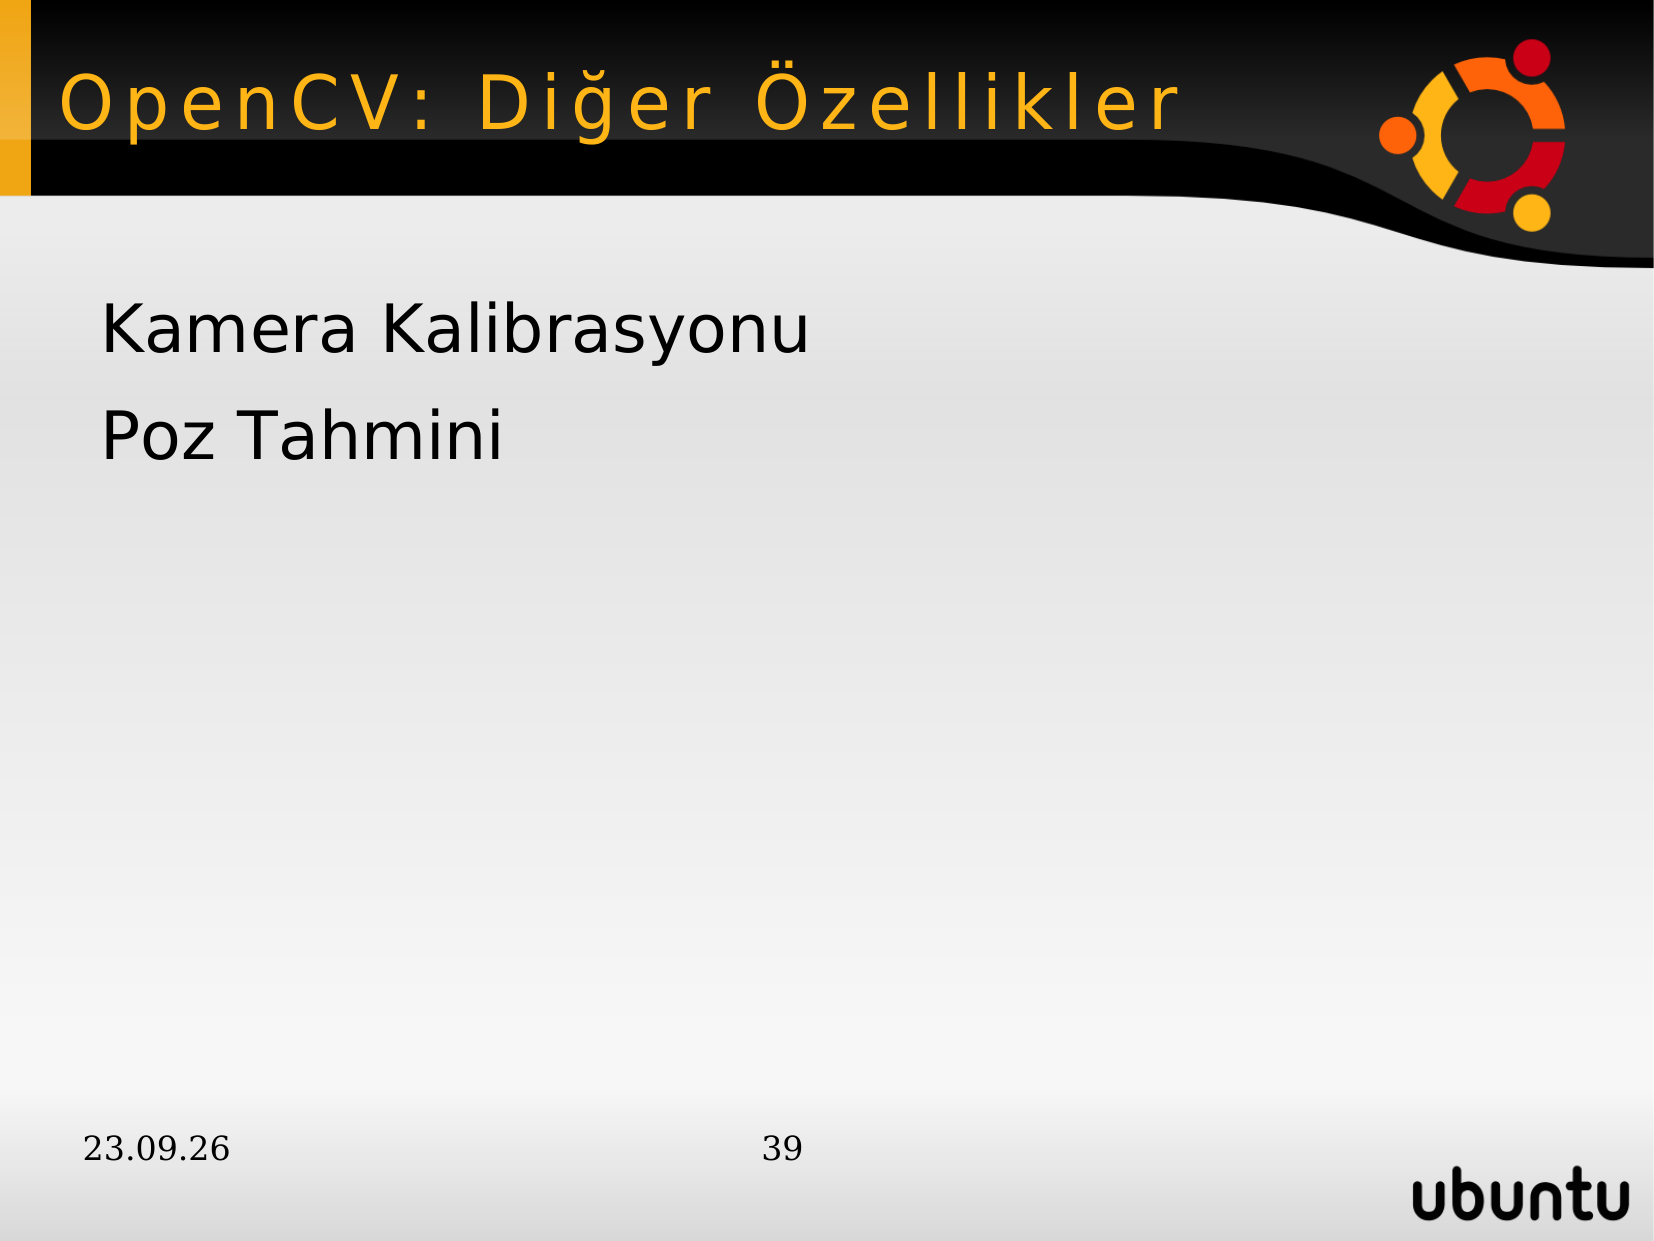

# OpenCV: Diğer Özellikler
Kamera Kalibrasyonu
Poz Tahmini
39